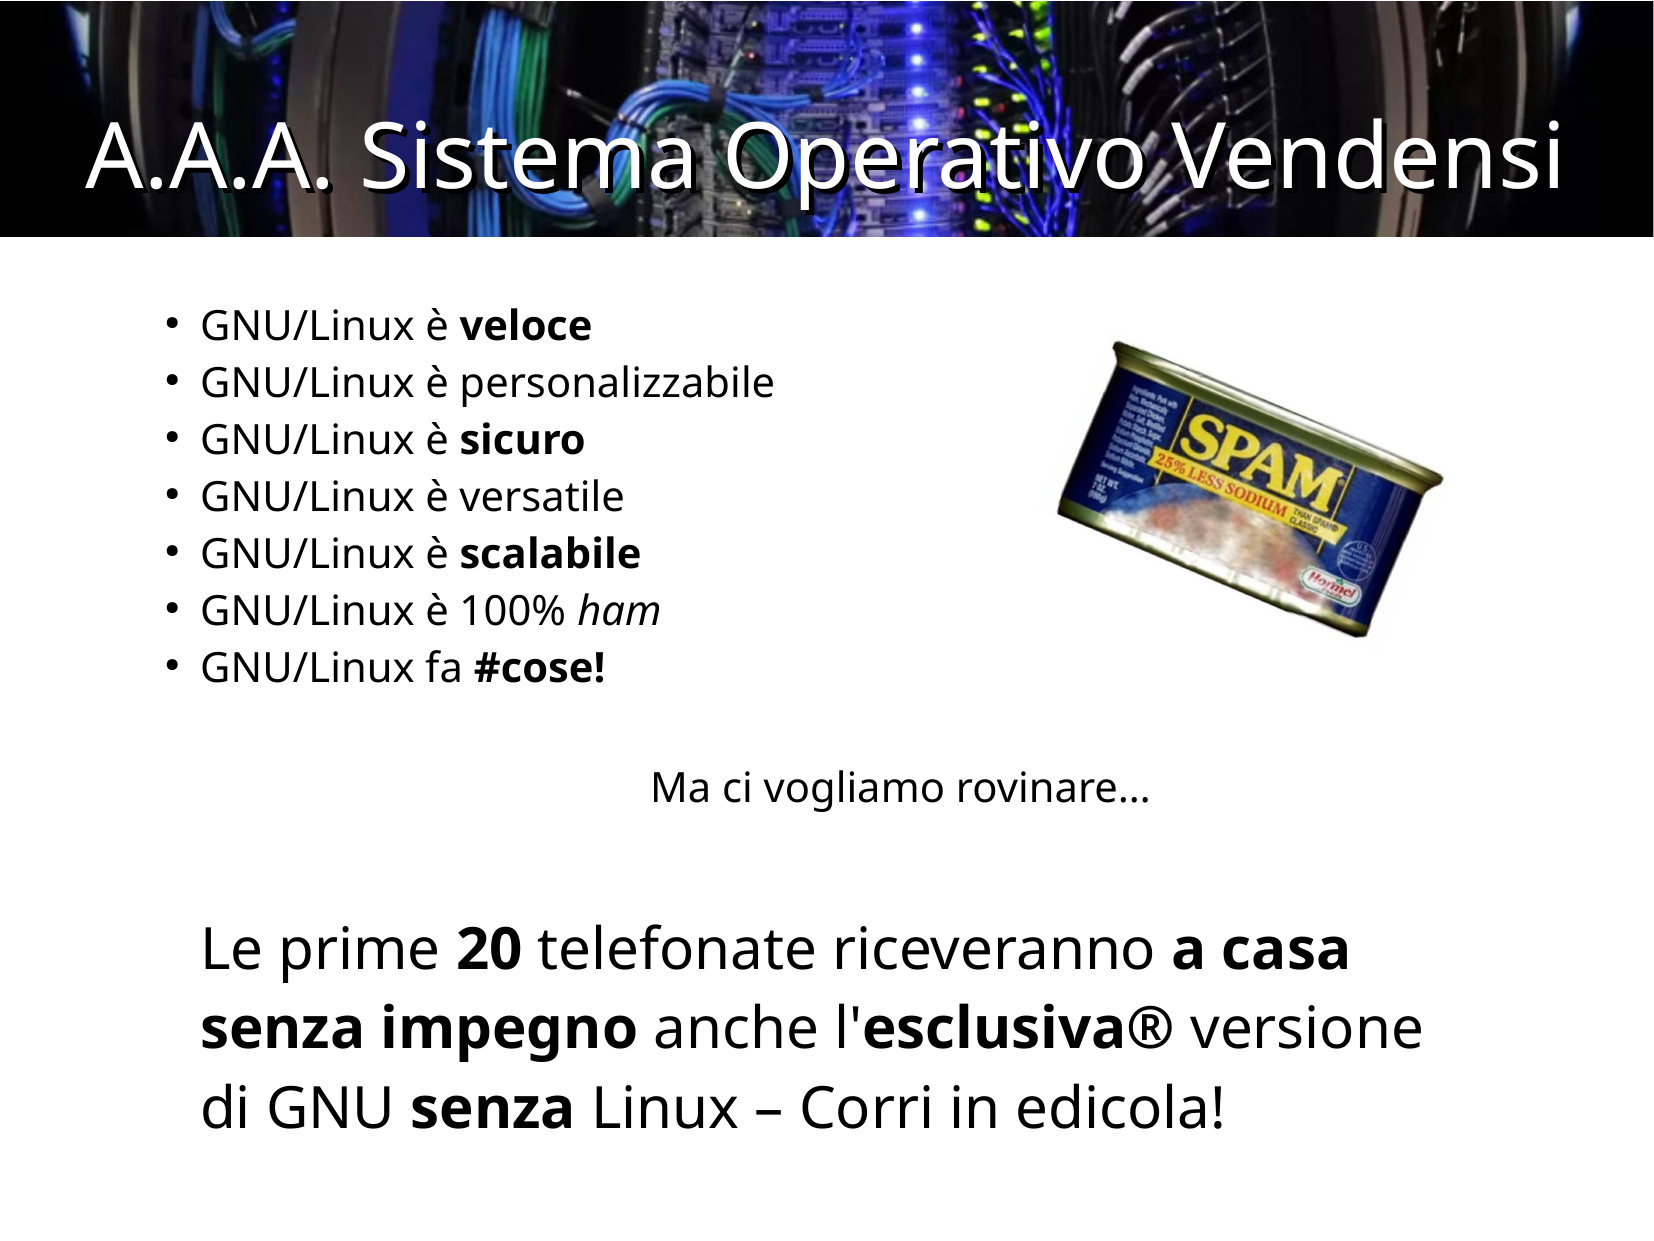

# A.A.A. Sistema Operativo Vendensi
GNU/Linux è veloce
GNU/Linux è personalizzabile
GNU/Linux è sicuro
GNU/Linux è versatile
GNU/Linux è scalabile
GNU/Linux è 100% ham
GNU/Linux fa #cose!
Ma ci vogliamo rovinare…
Le prime 20 telefonate riceveranno a casa senza impegno anche l'esclusiva® versione di GNU senza Linux – Corri in edicola!